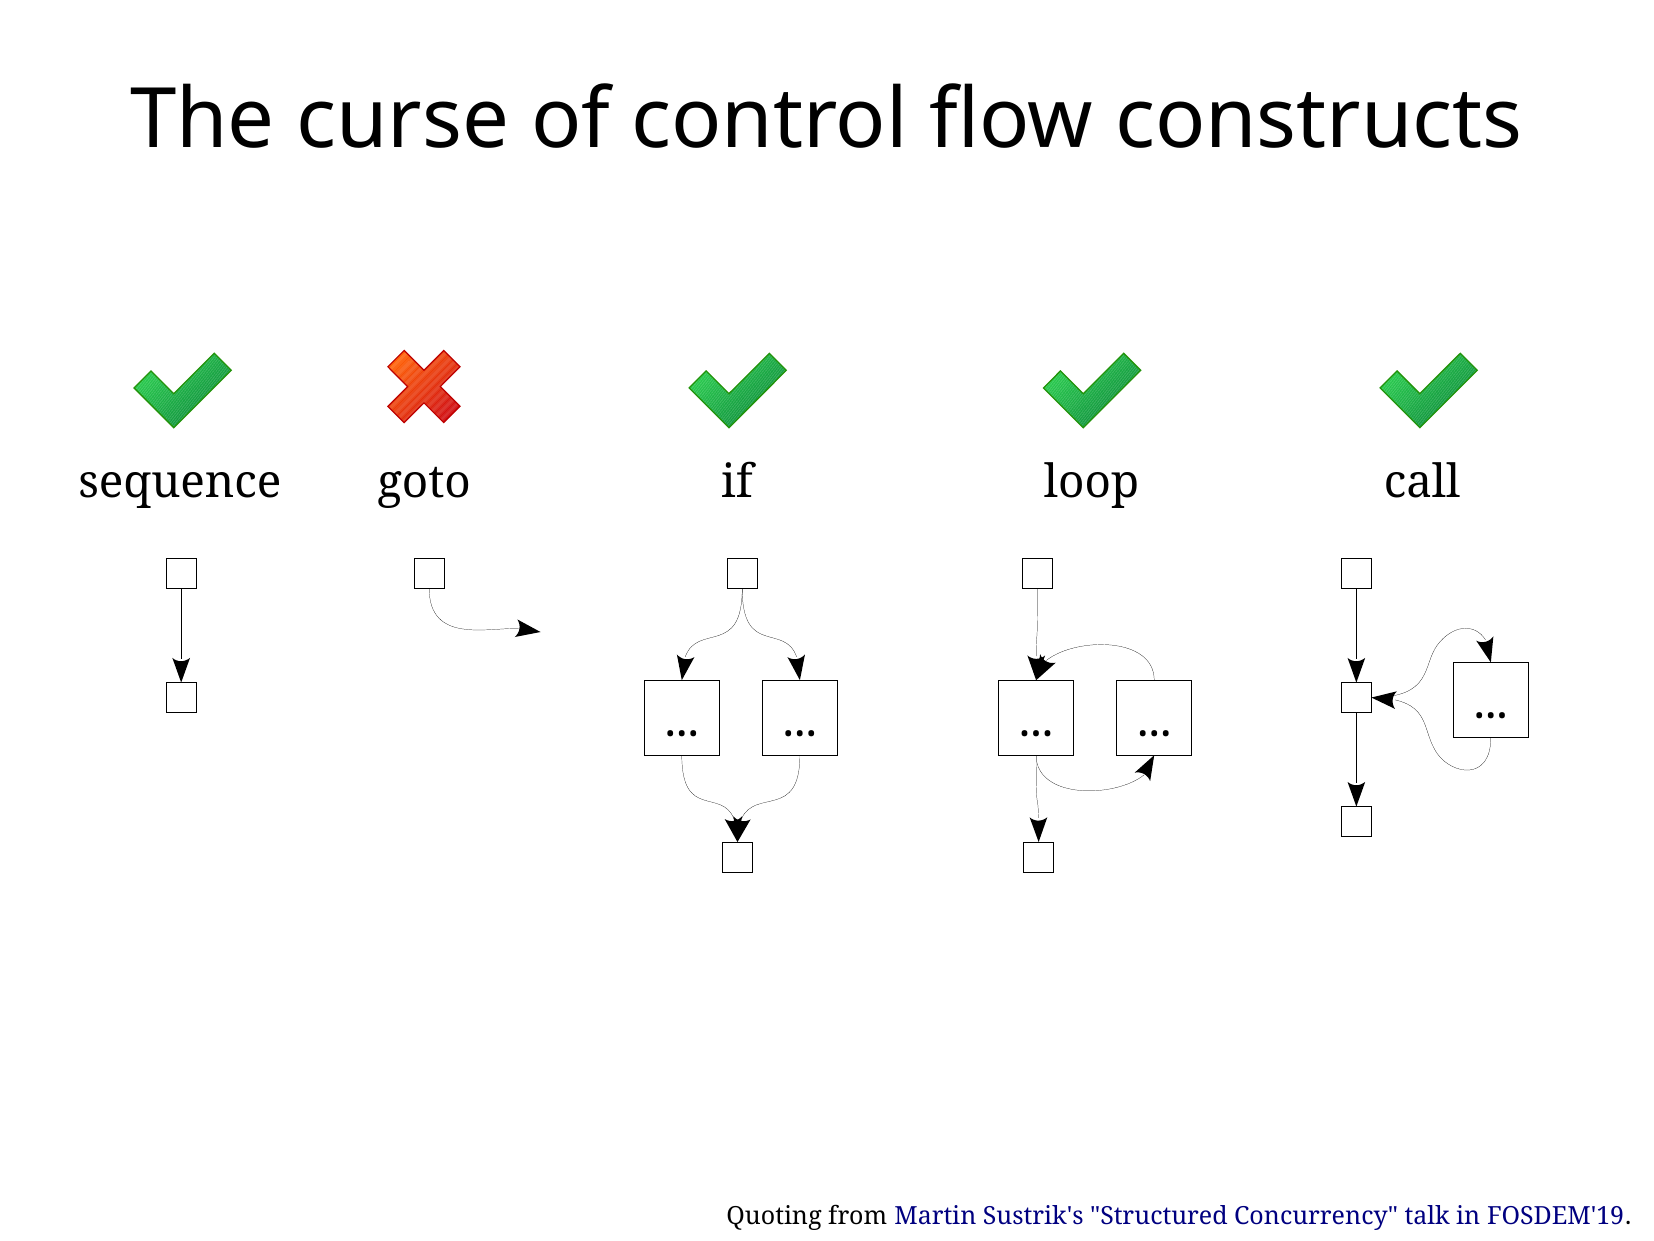

# The curse of control flow constructs
sequence
goto
if
loop
call
...
...
...
...
...
Quoting from Martin Sustrik's "Structured Concurrency" talk in FOSDEM'19.